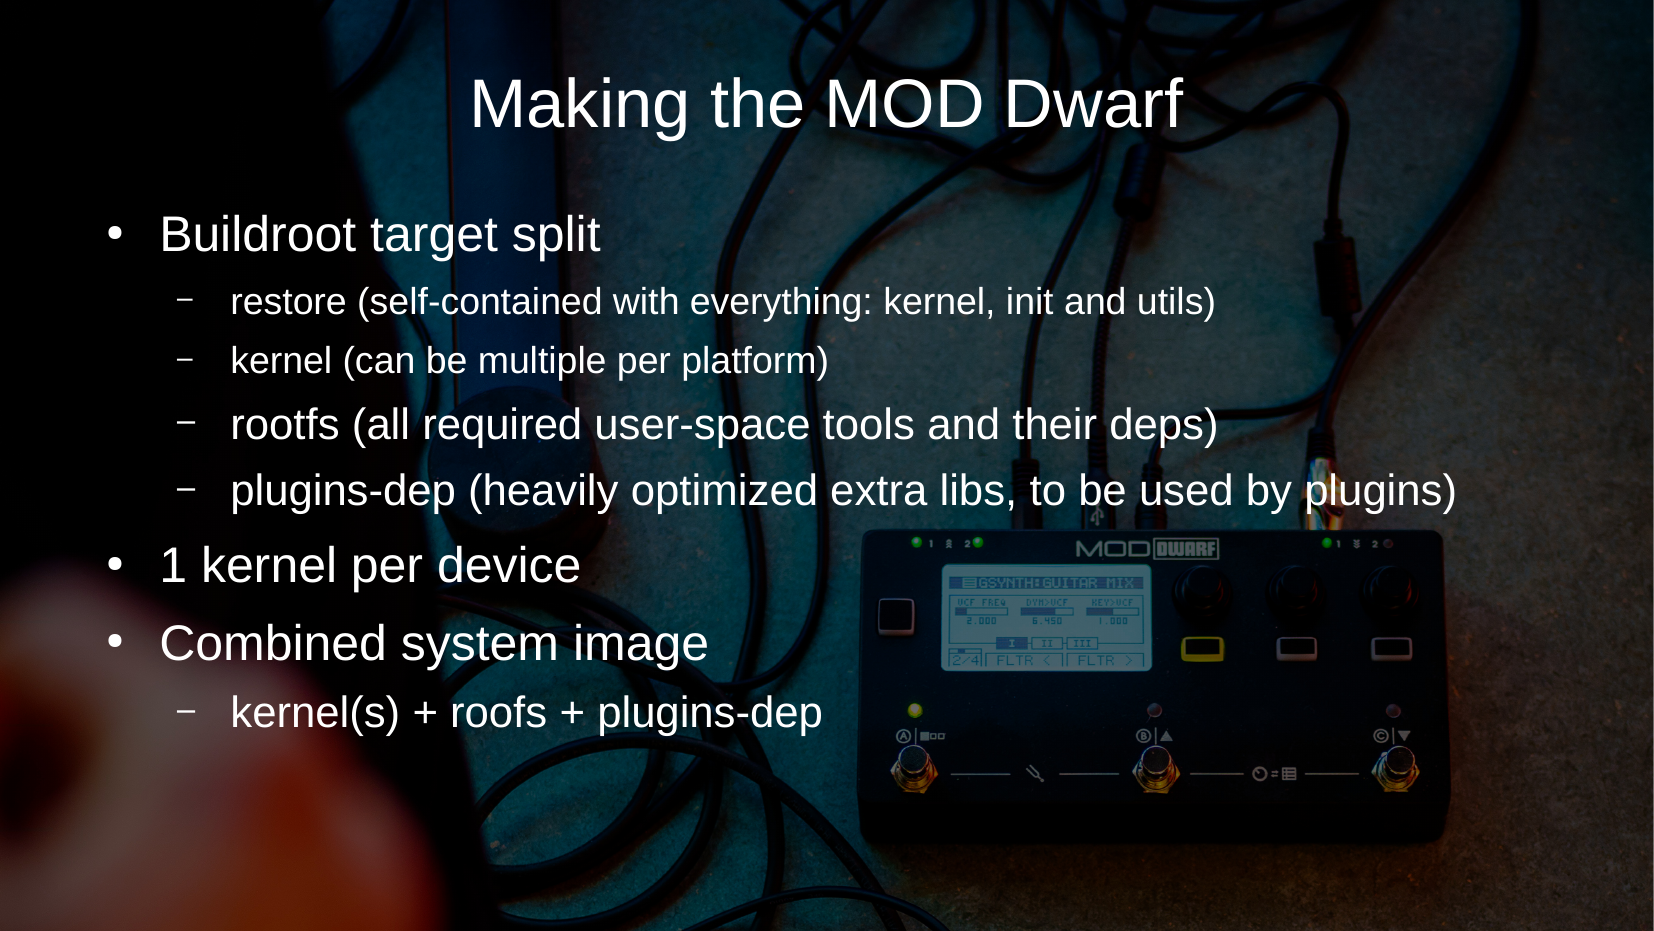

# Making the MOD Dwarf
Buildroot target split
restore (self-contained with everything: kernel, init and utils)
kernel (can be multiple per platform)
rootfs (all required user-space tools and their deps)
plugins-dep (heavily optimized extra libs, to be used by plugins)
1 kernel per device
Combined system image
kernel(s) + roofs + plugins-dep